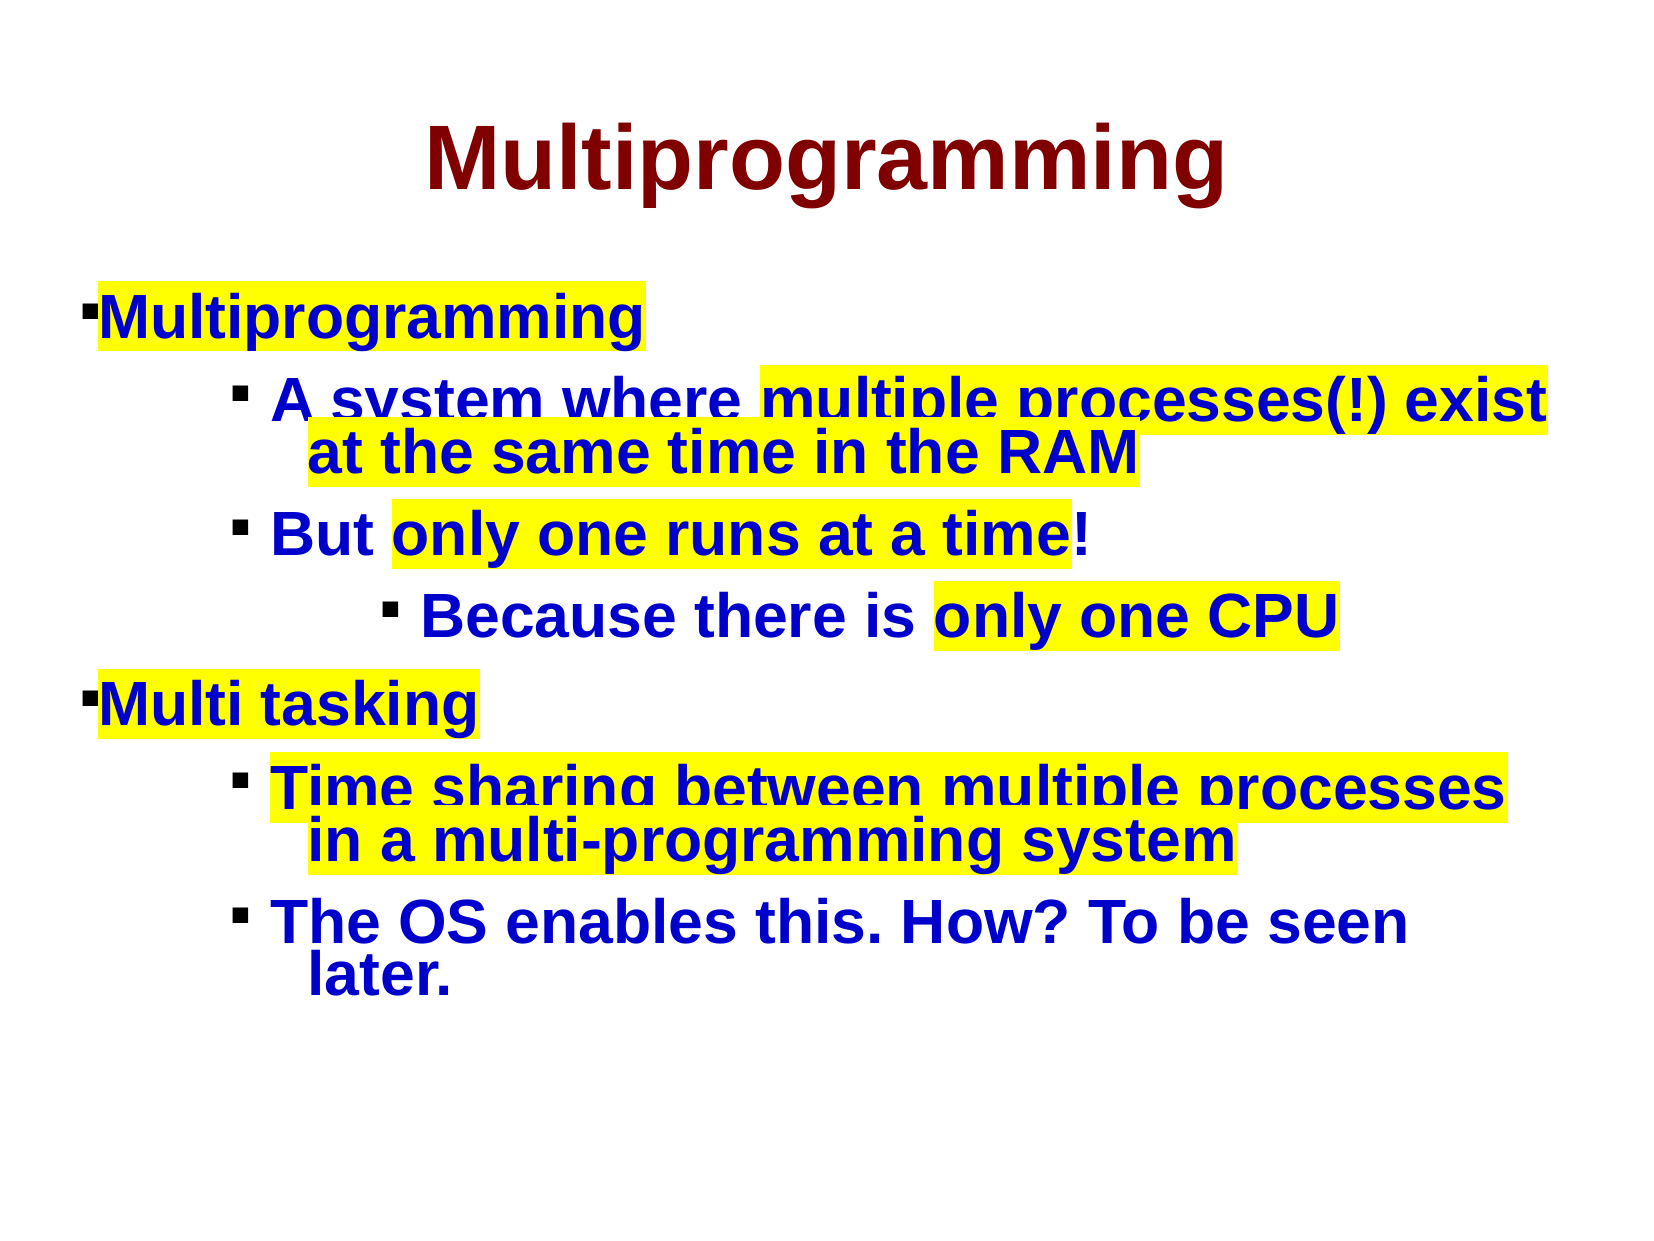

# Multiprogramming
Multiprogramming
A system where multiple processes(!) exist at the same time in the RAM
But only one runs at a time!
Because there is only one CPU
Multi tasking
Time sharing between multiple processes in a multi-programming system
The OS enables this. How? To be seen later.